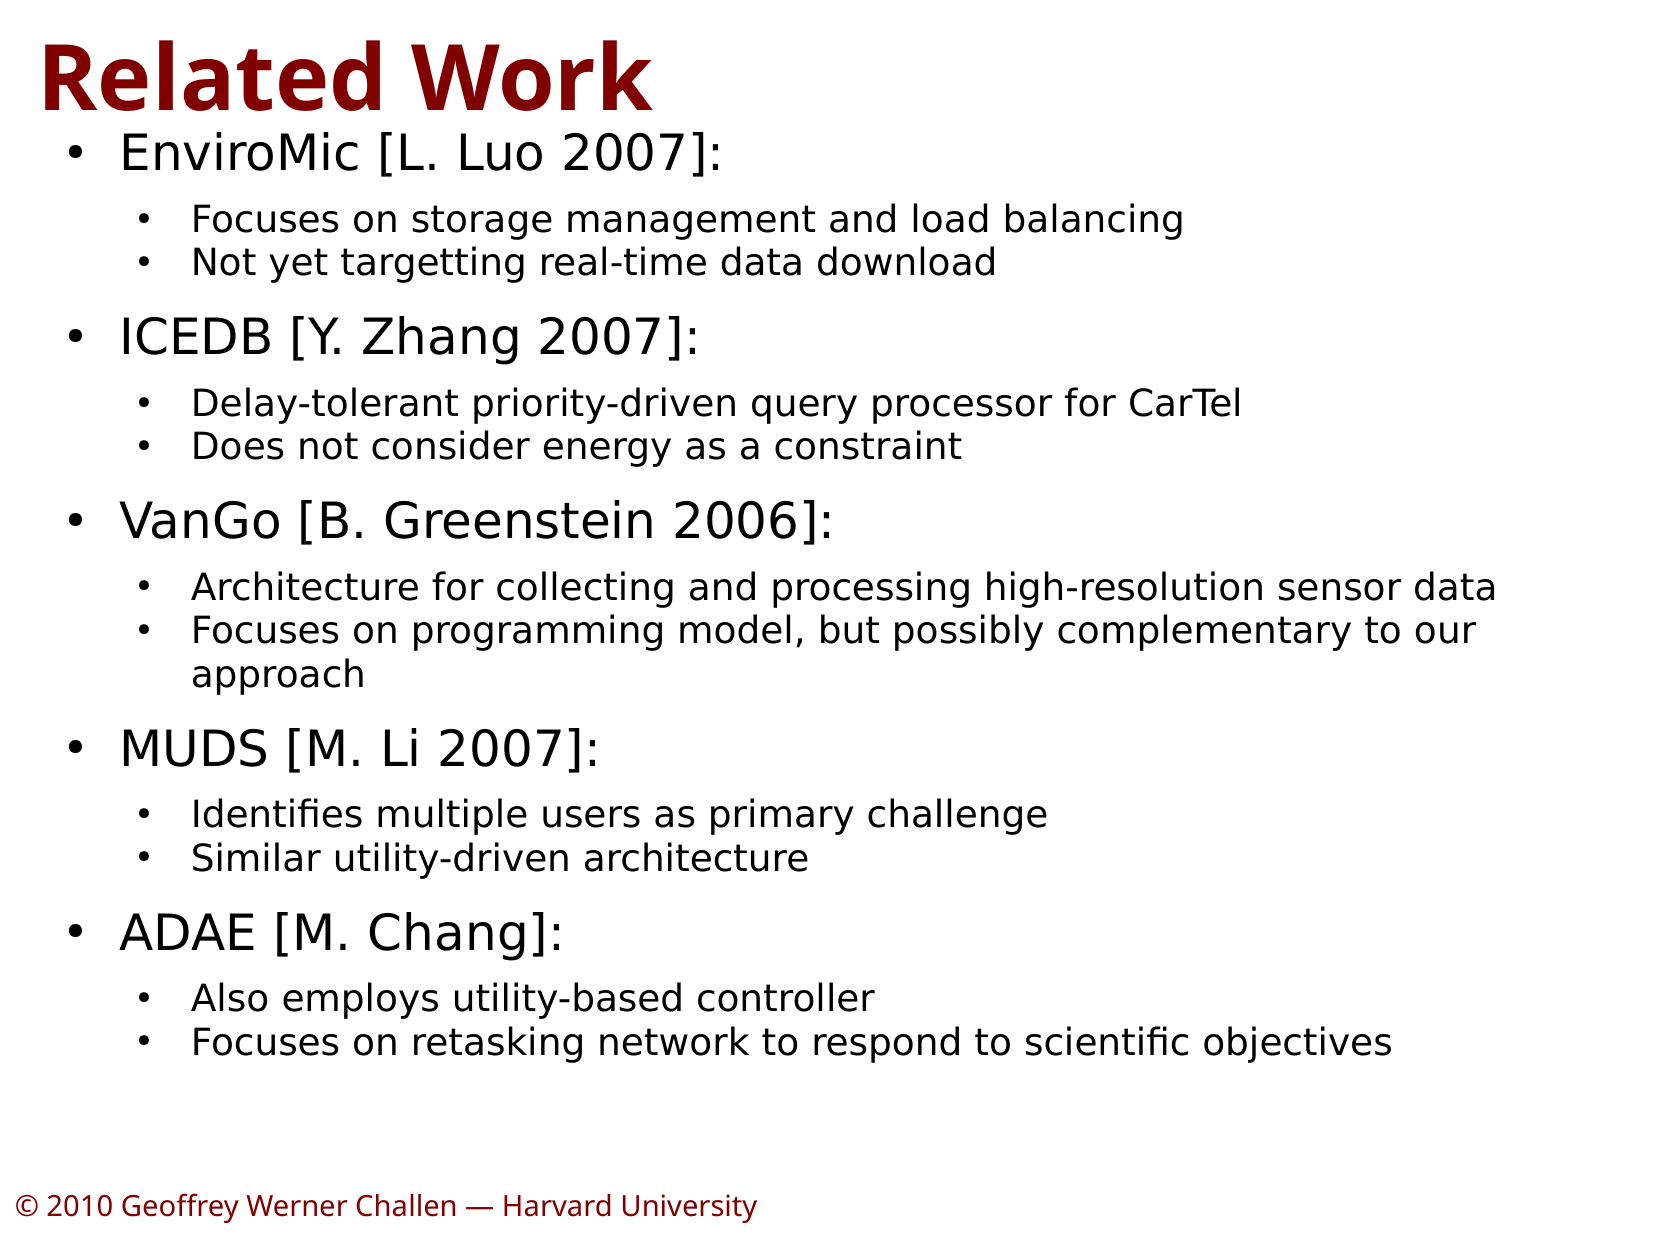

Related Work
# EnviroMic [L. Luo 2007]:
Focuses on storage management and load balancing
Not yet targetting real-time data download
ICEDB [Y. Zhang 2007]:
Delay-tolerant priority-driven query processor for CarTel
Does not consider energy as a constraint
VanGo [B. Greenstein 2006]:
Architecture for collecting and processing high-resolution sensor data
Focuses on programming model, but possibly complementary to our approach
MUDS [M. Li 2007]:
Identifies multiple users as primary challenge
Similar utility-driven architecture
ADAE [M. Chang]:
Also employs utility-based controller
Focuses on retasking network to respond to scientific objectives